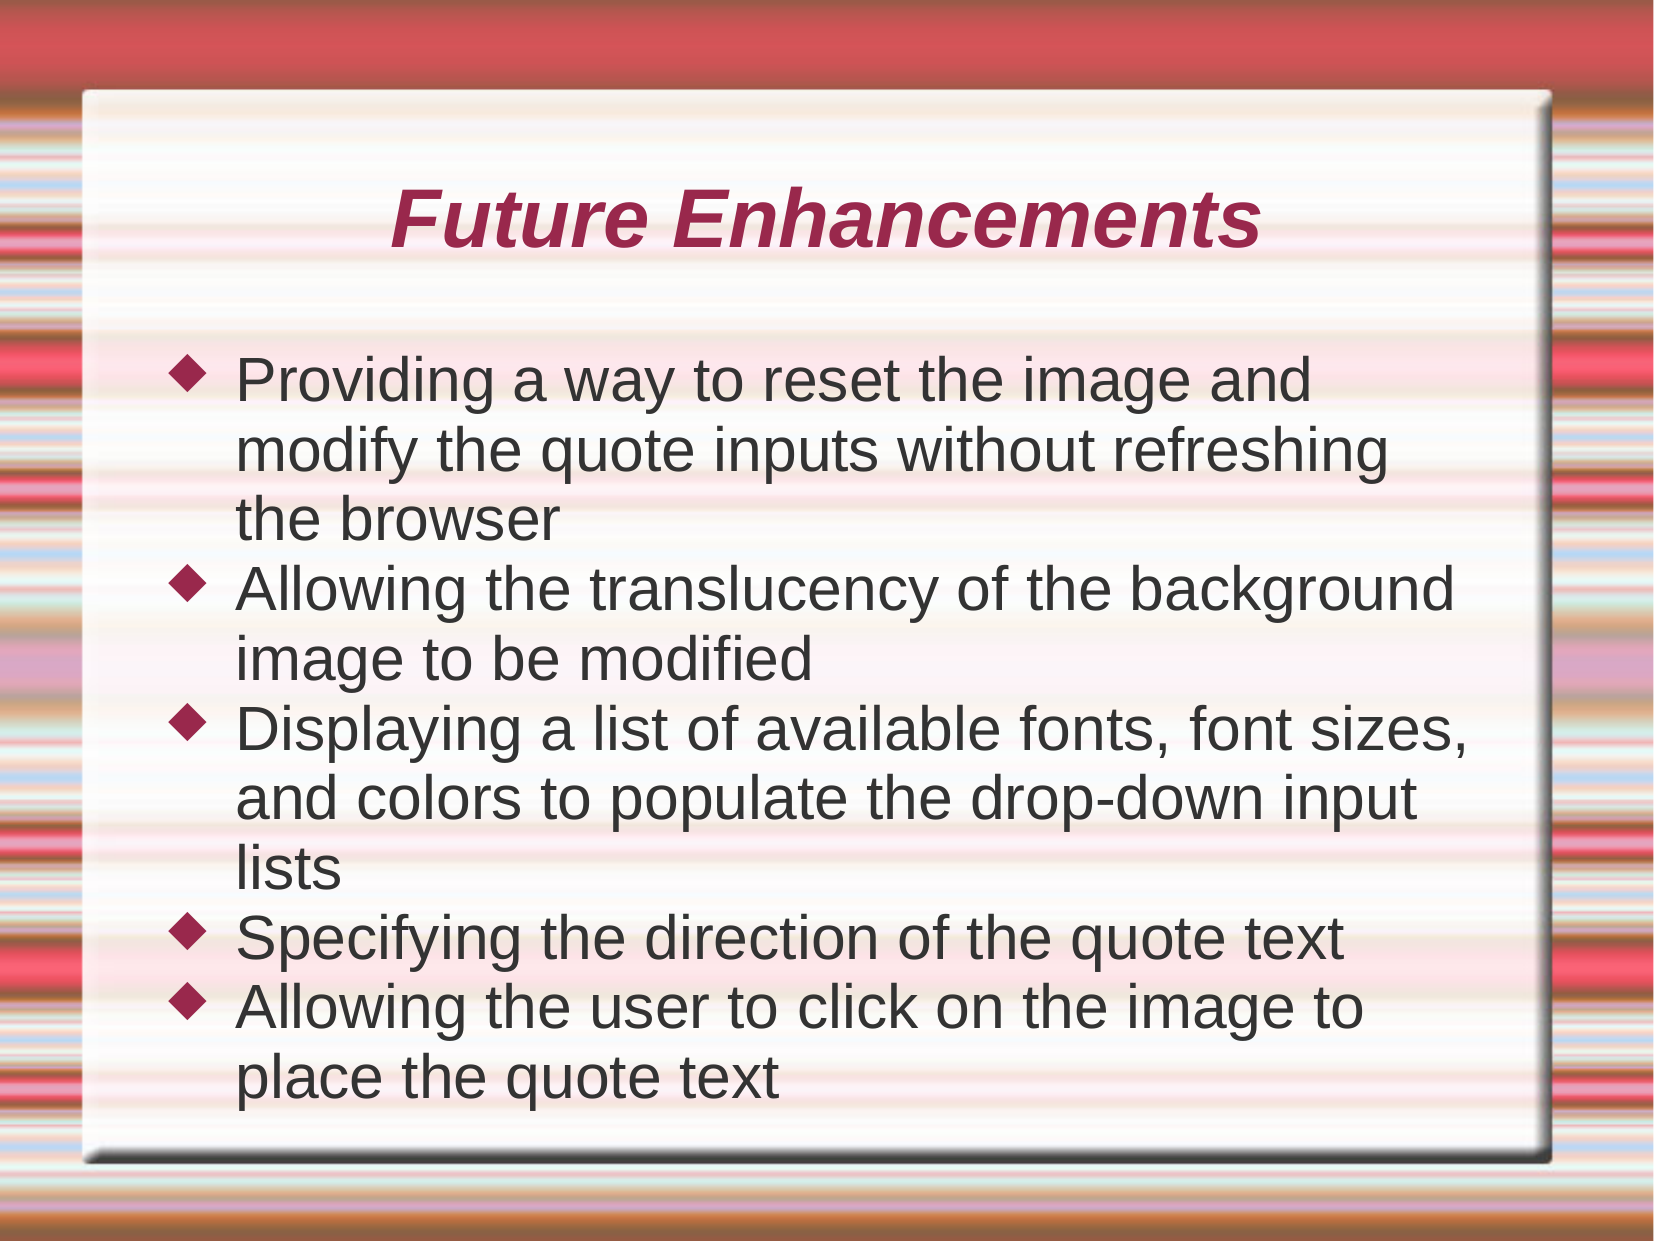

# Future Enhancements
Providing a way to reset the image and
modify the quote inputs without refreshing
the browser
Allowing the translucency of the background image to be modified
Displaying a list of available fonts, font sizes, and colors to populate the drop-down input lists
Specifying the direction of the quote text
Allowing the user to click on the image to place the quote text